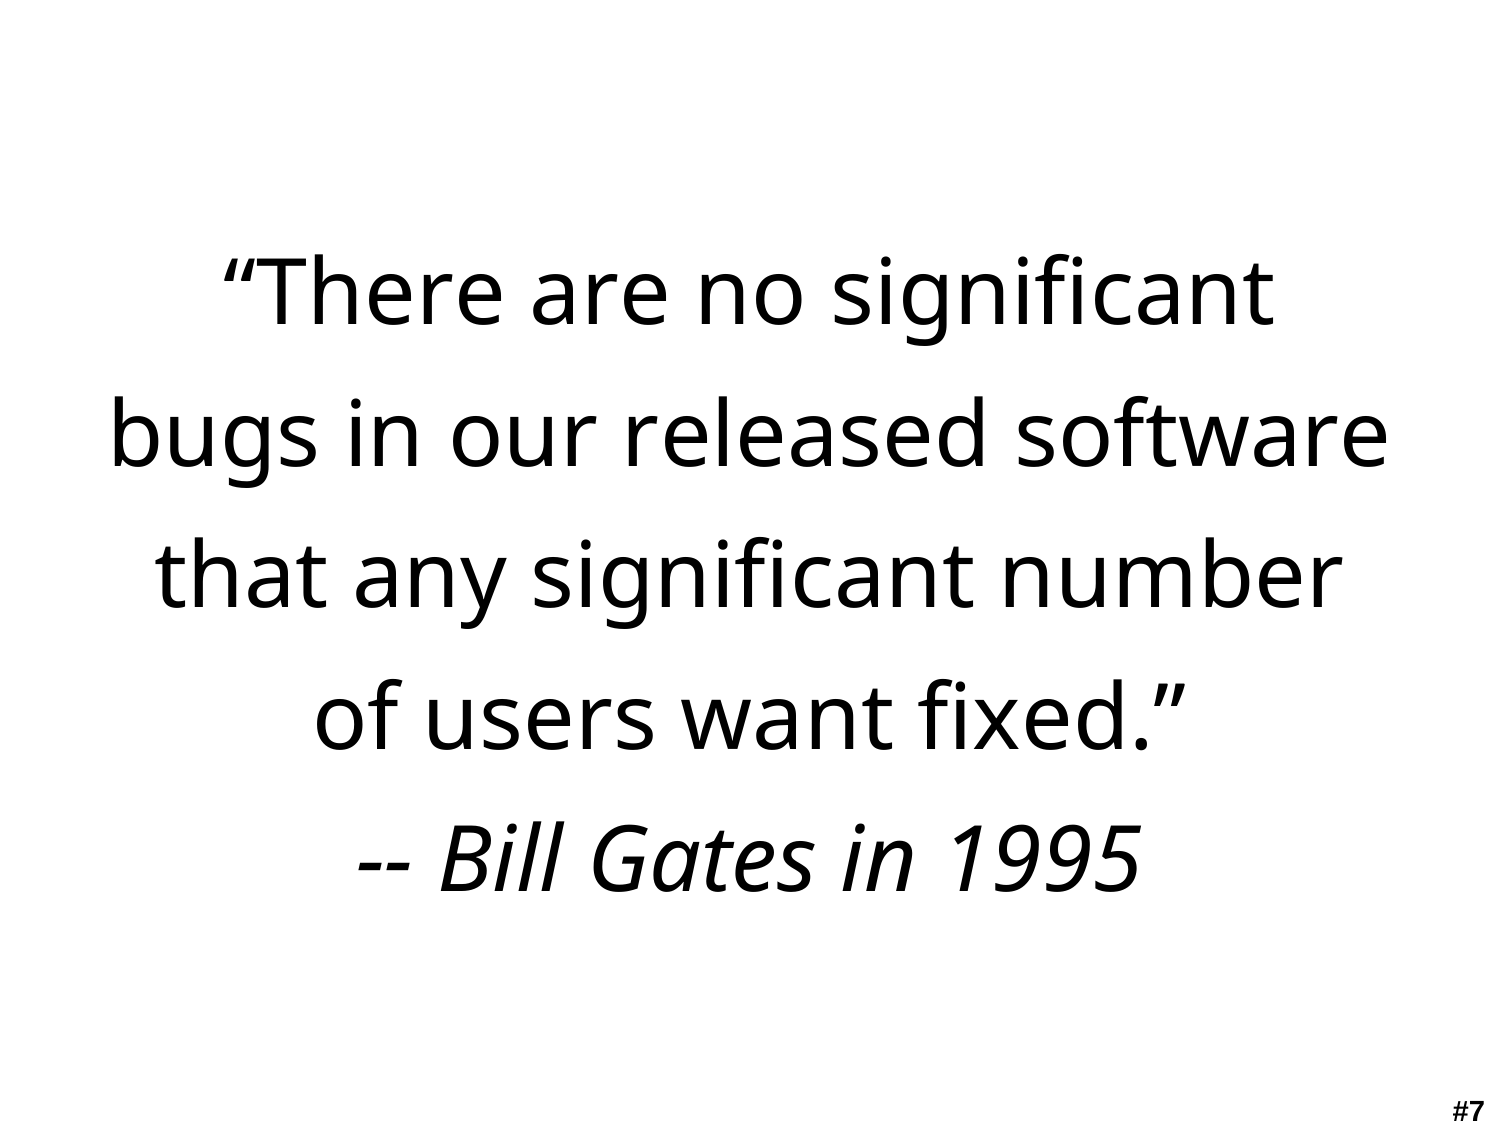

# “There are no significant
bugs in our released software
that any significant number
of users want fixed.”
-- Bill Gates in 1995
7